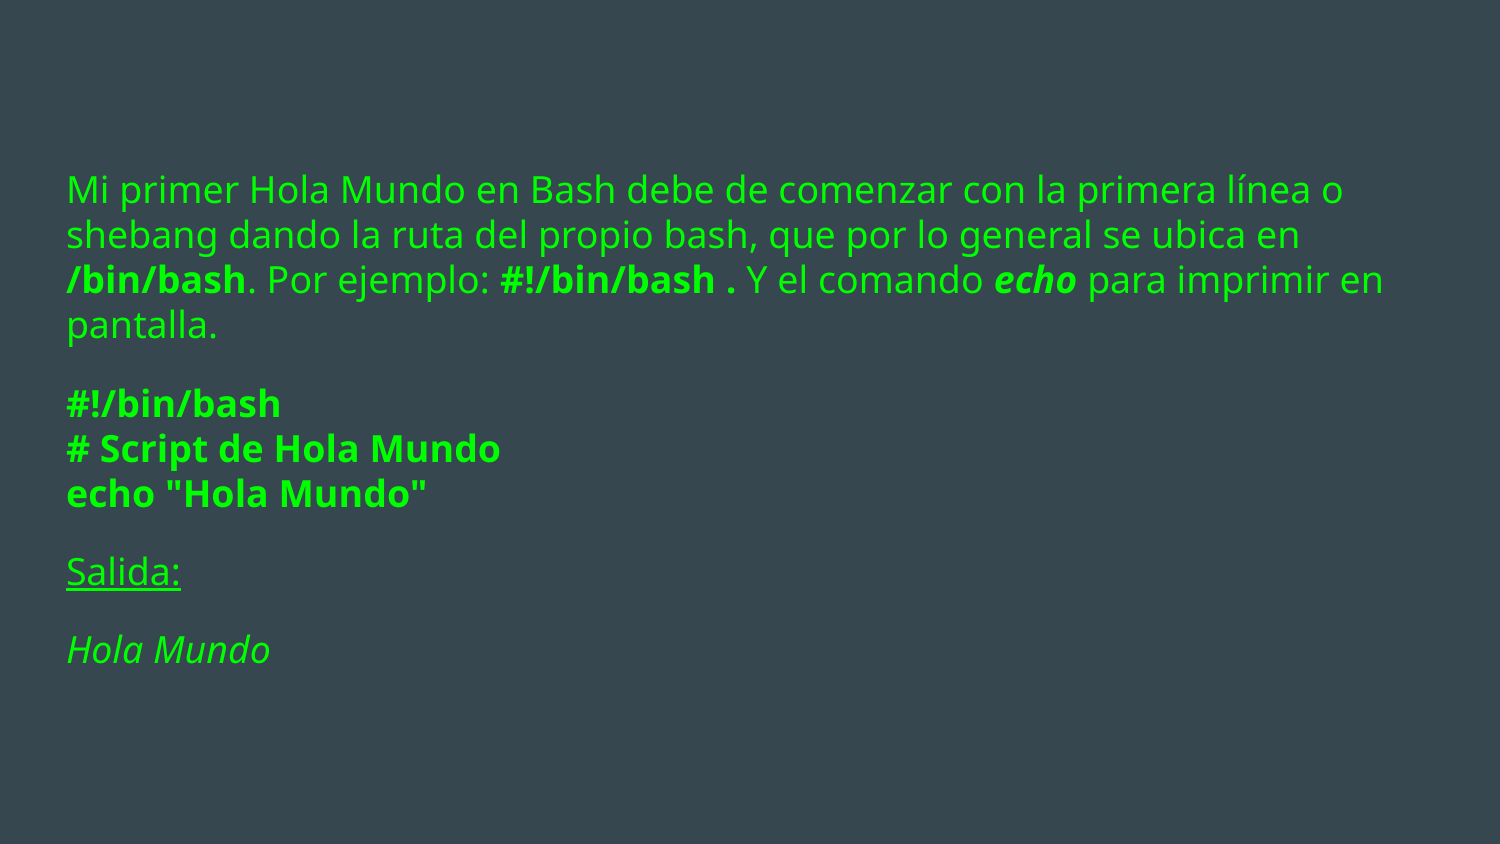

#
Mi primer Hola Mundo en Bash debe de comenzar con la primera línea o shebang dando la ruta del propio bash, que por lo general se ubica en /bin/bash. Por ejemplo: #!/bin/bash . Y el comando echo para imprimir en pantalla.
#!/bin/bash
# Script de Hola Mundo
echo "Hola Mundo"
Salida:
Hola Mundo